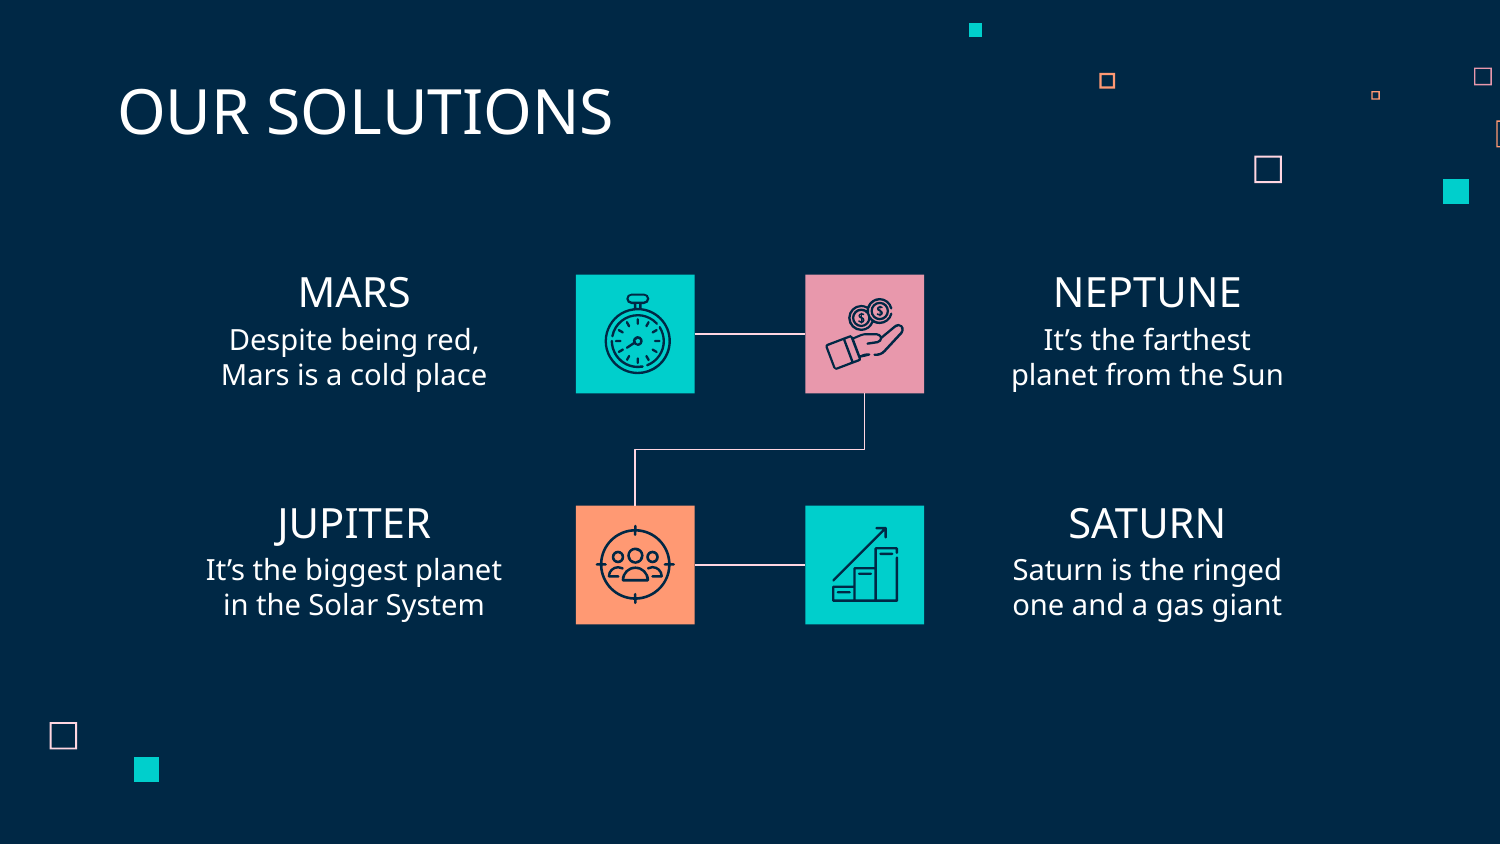

# OUR SOLUTIONS
MARS
NEPTUNE
Despite being red, Mars is a cold place
It’s the farthest planet from the Sun
JUPITER
SATURN
It’s the biggest planet in the Solar System
Saturn is the ringed one and a gas giant